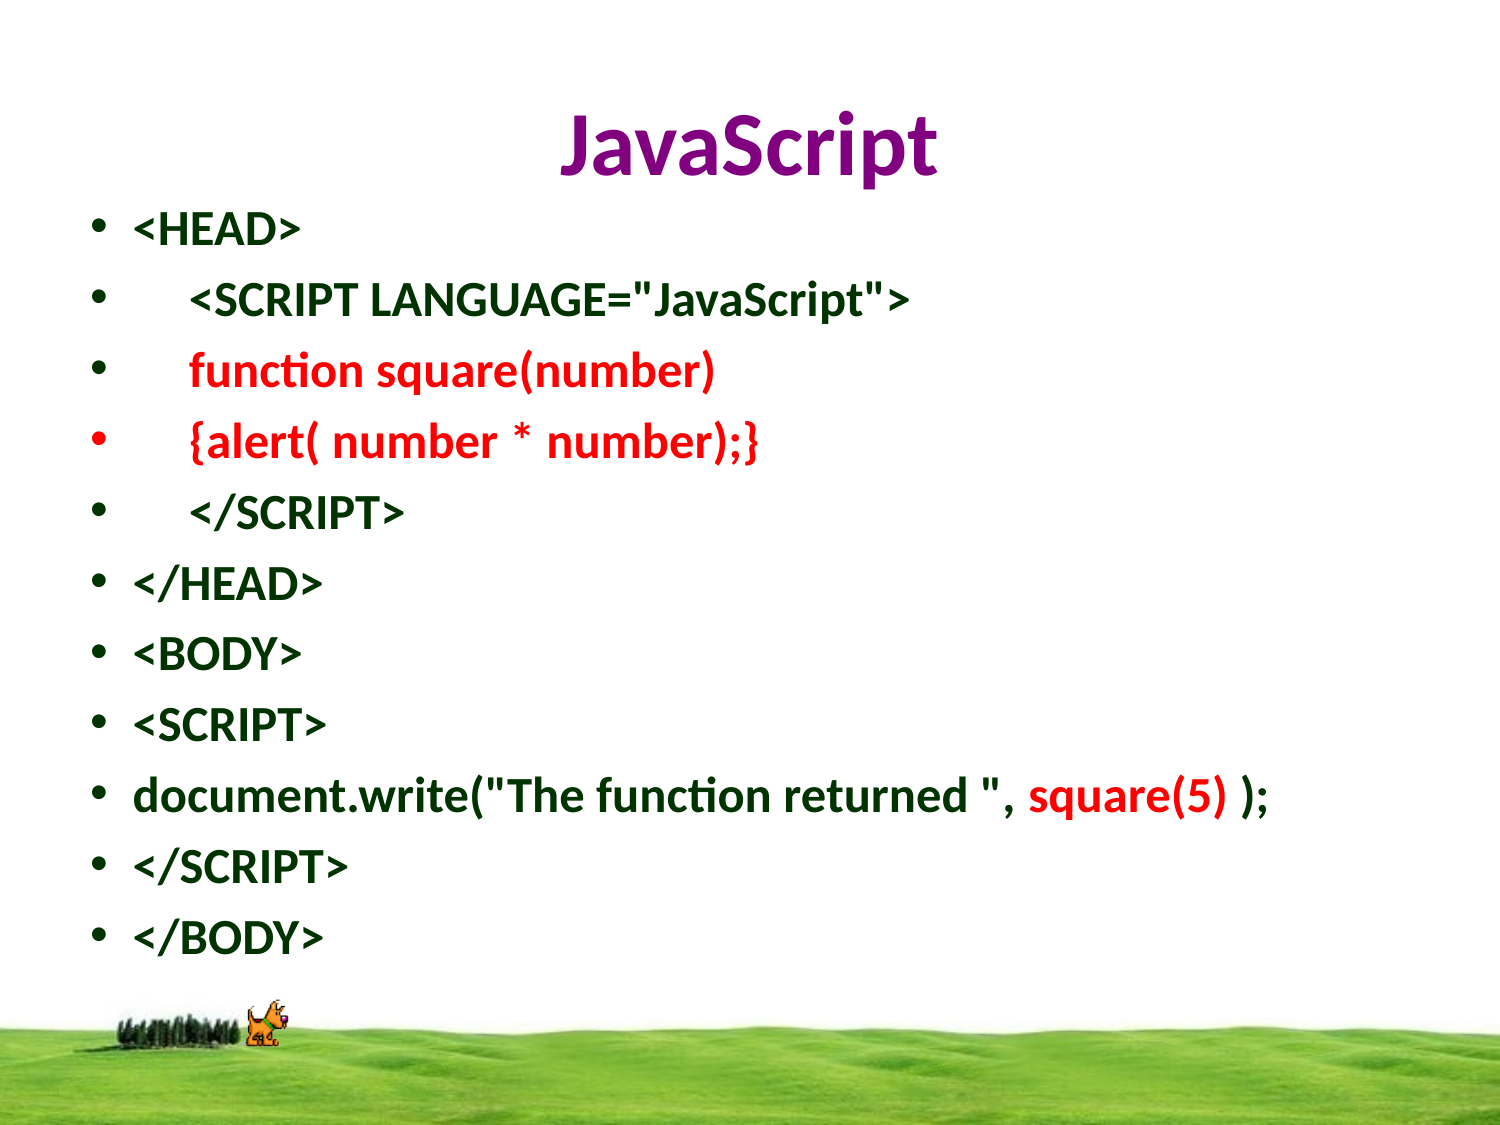

# JavaScript
<HEAD>
	<SCRIPT LANGUAGE="JavaScript">
		function square(number)
		{alert( number * number);}
	</SCRIPT>
</HEAD>
<BODY>
<SCRIPT>
document.write("The function returned ", square(5) );
</SCRIPT>
</BODY>